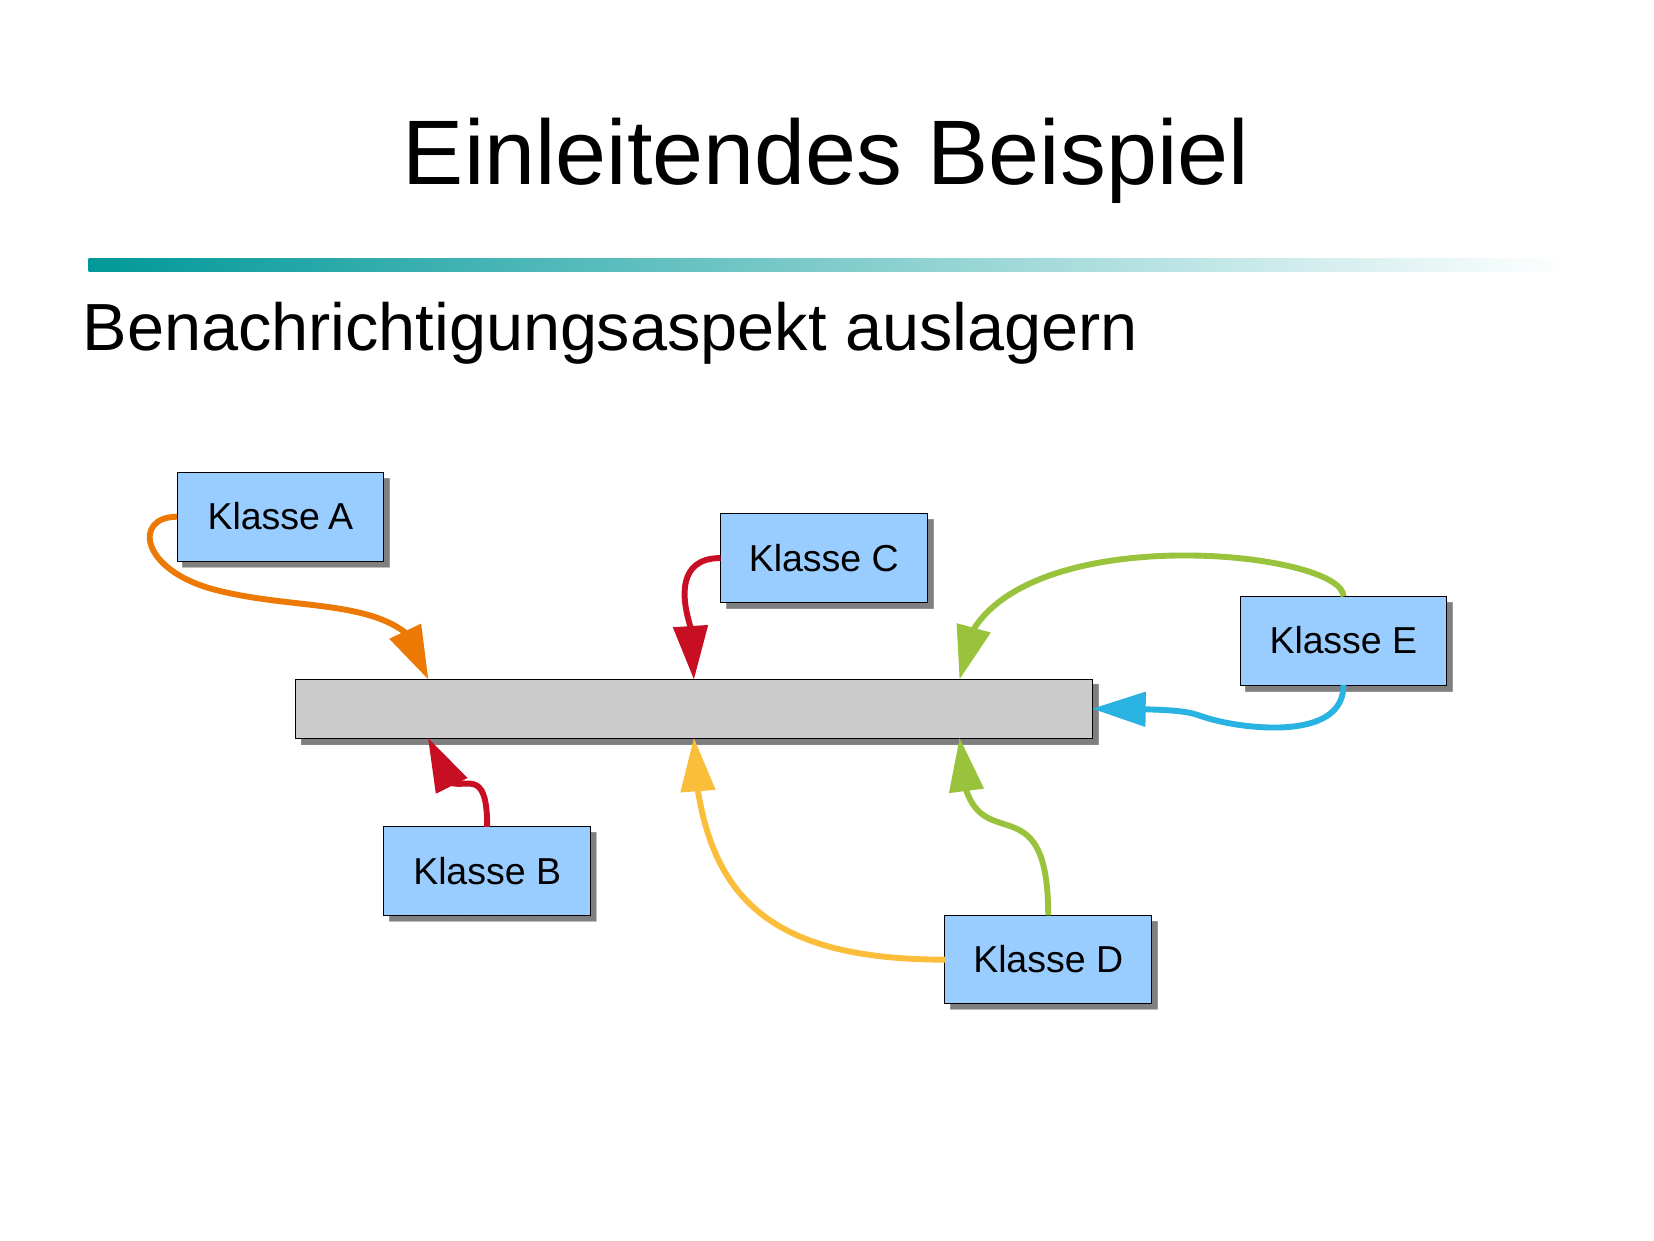

# Einleitendes Beispiel
Benachrichtigungsaspekt auslagern
Klasse A
Klasse C
Klasse E
Klasse B
Klasse D